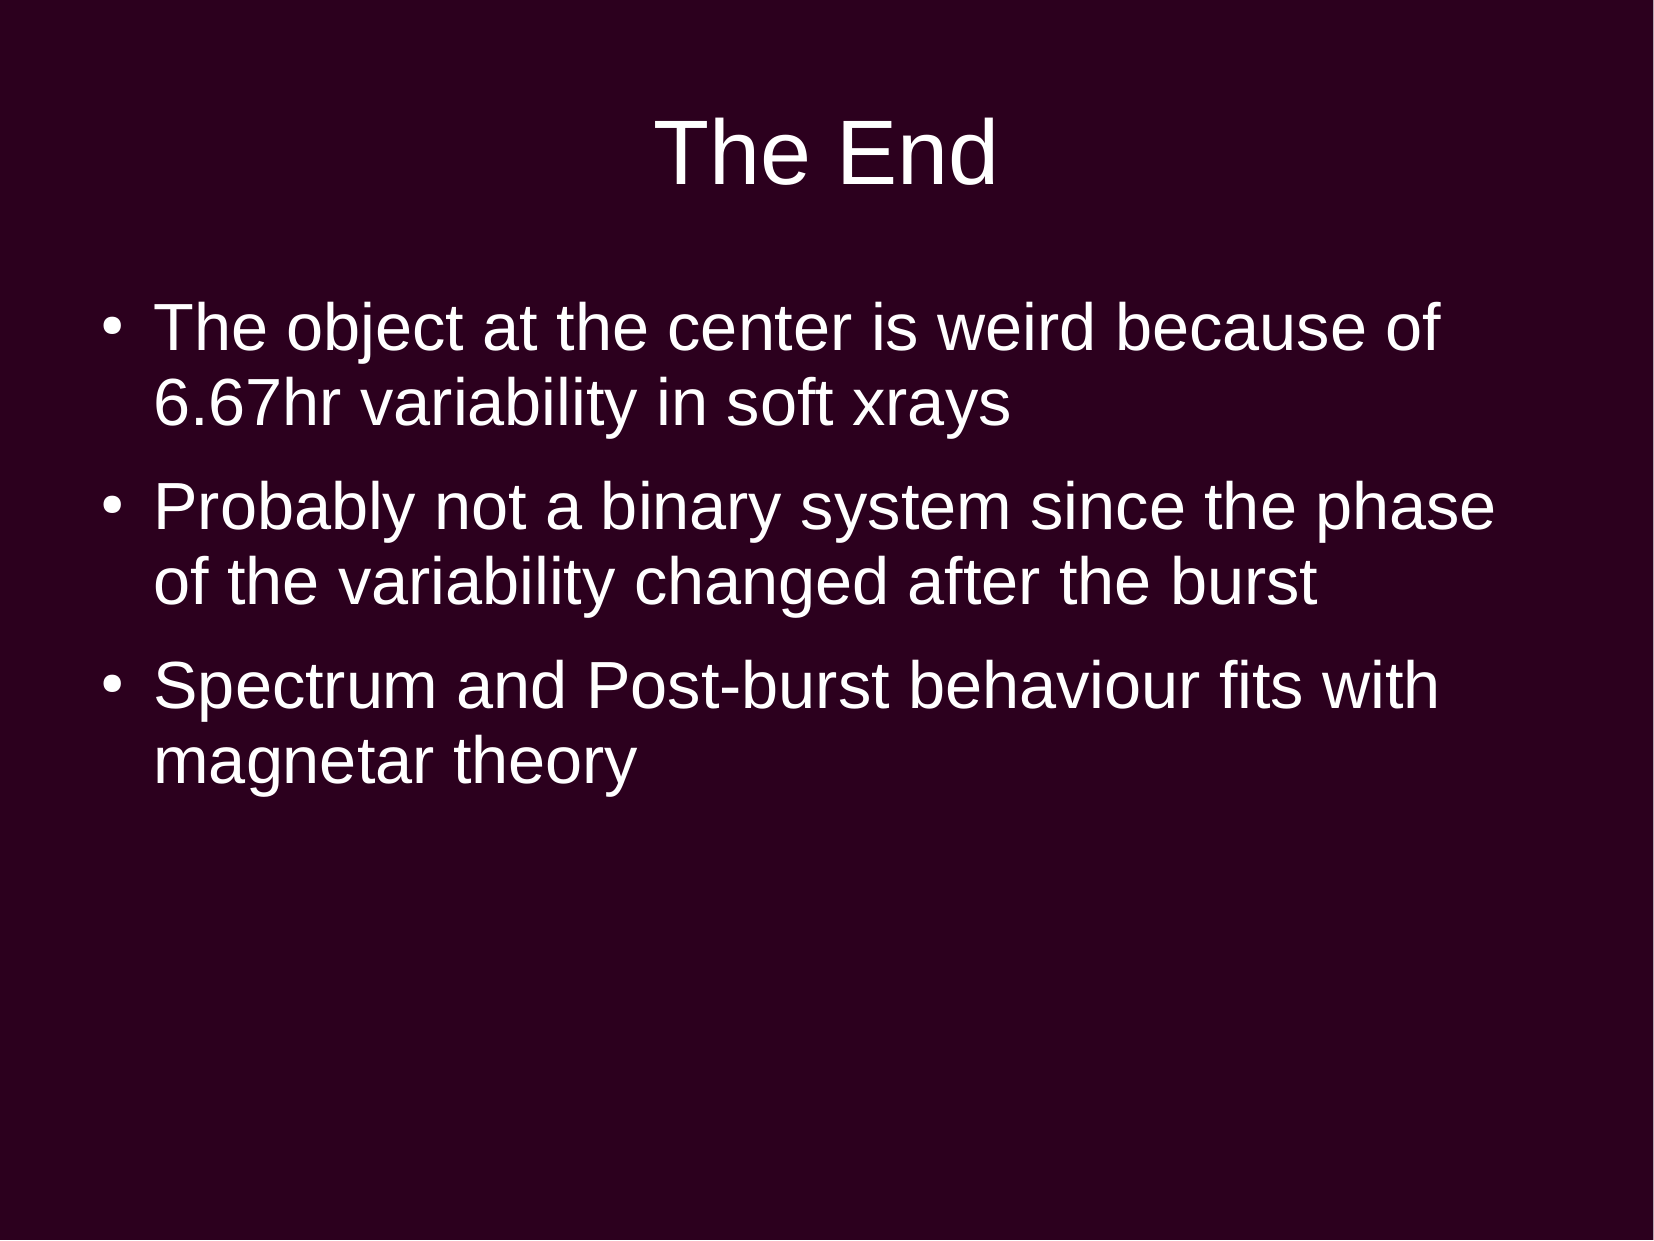

# The End
The object at the center is weird because of 6.67hr variability in soft xrays
Probably not a binary system since the phase of the variability changed after the burst
Spectrum and Post-burst behaviour fits with magnetar theory